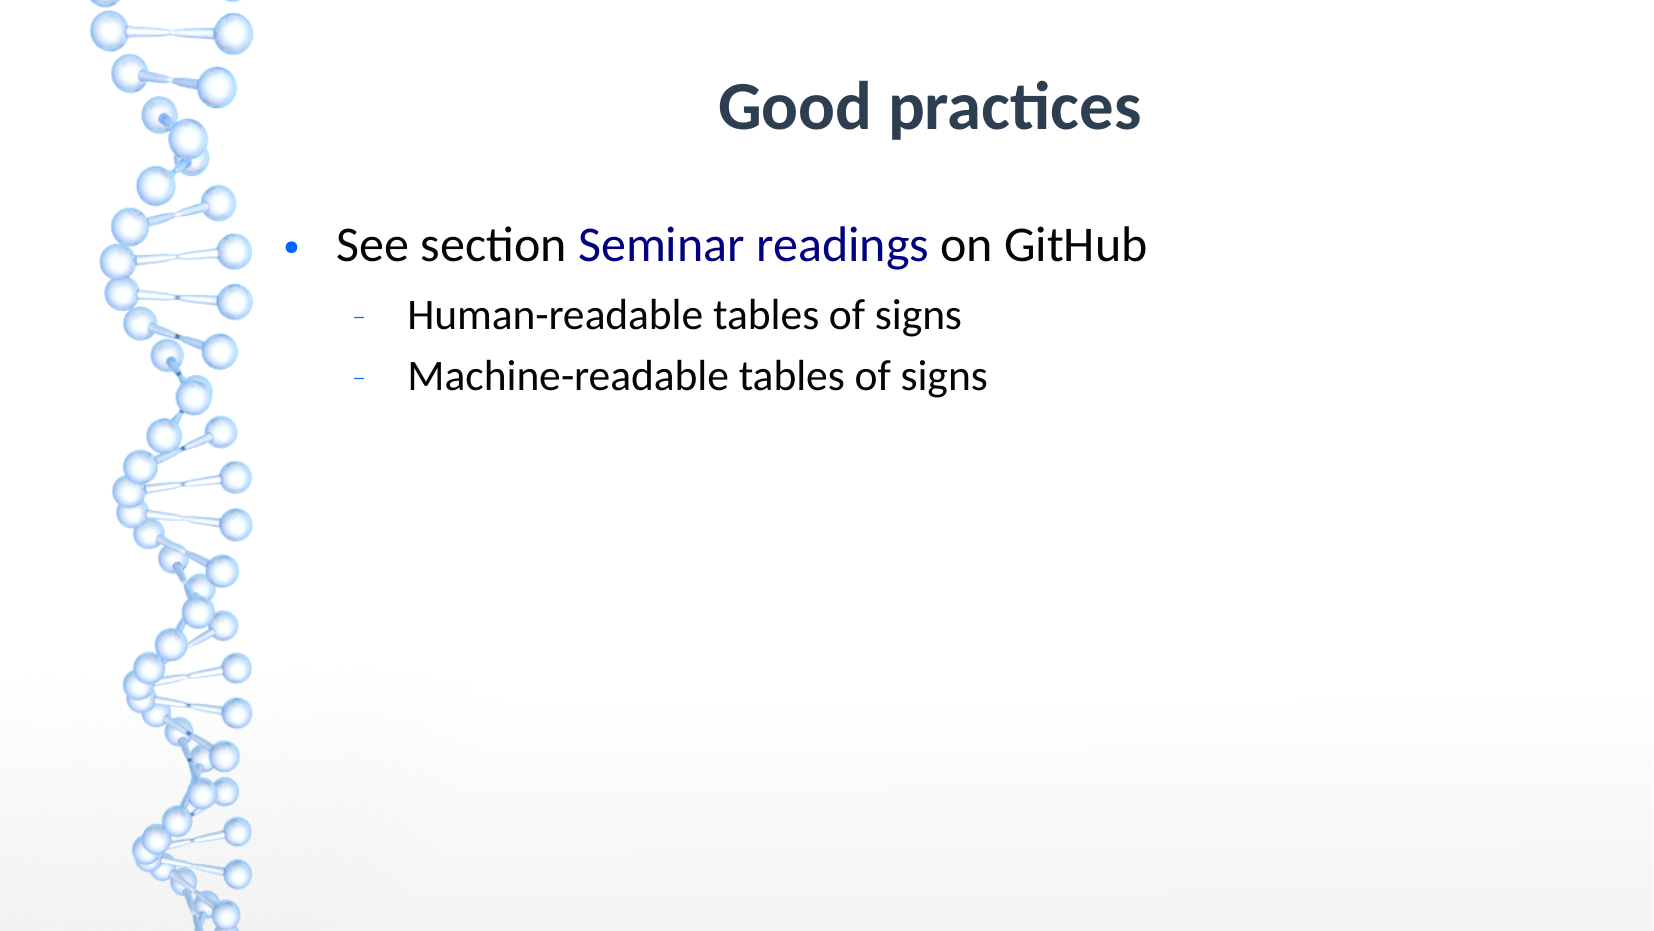

# Good practices
See section Seminar readings on GitHub
Human-readable tables of signs
Machine-readable tables of signs